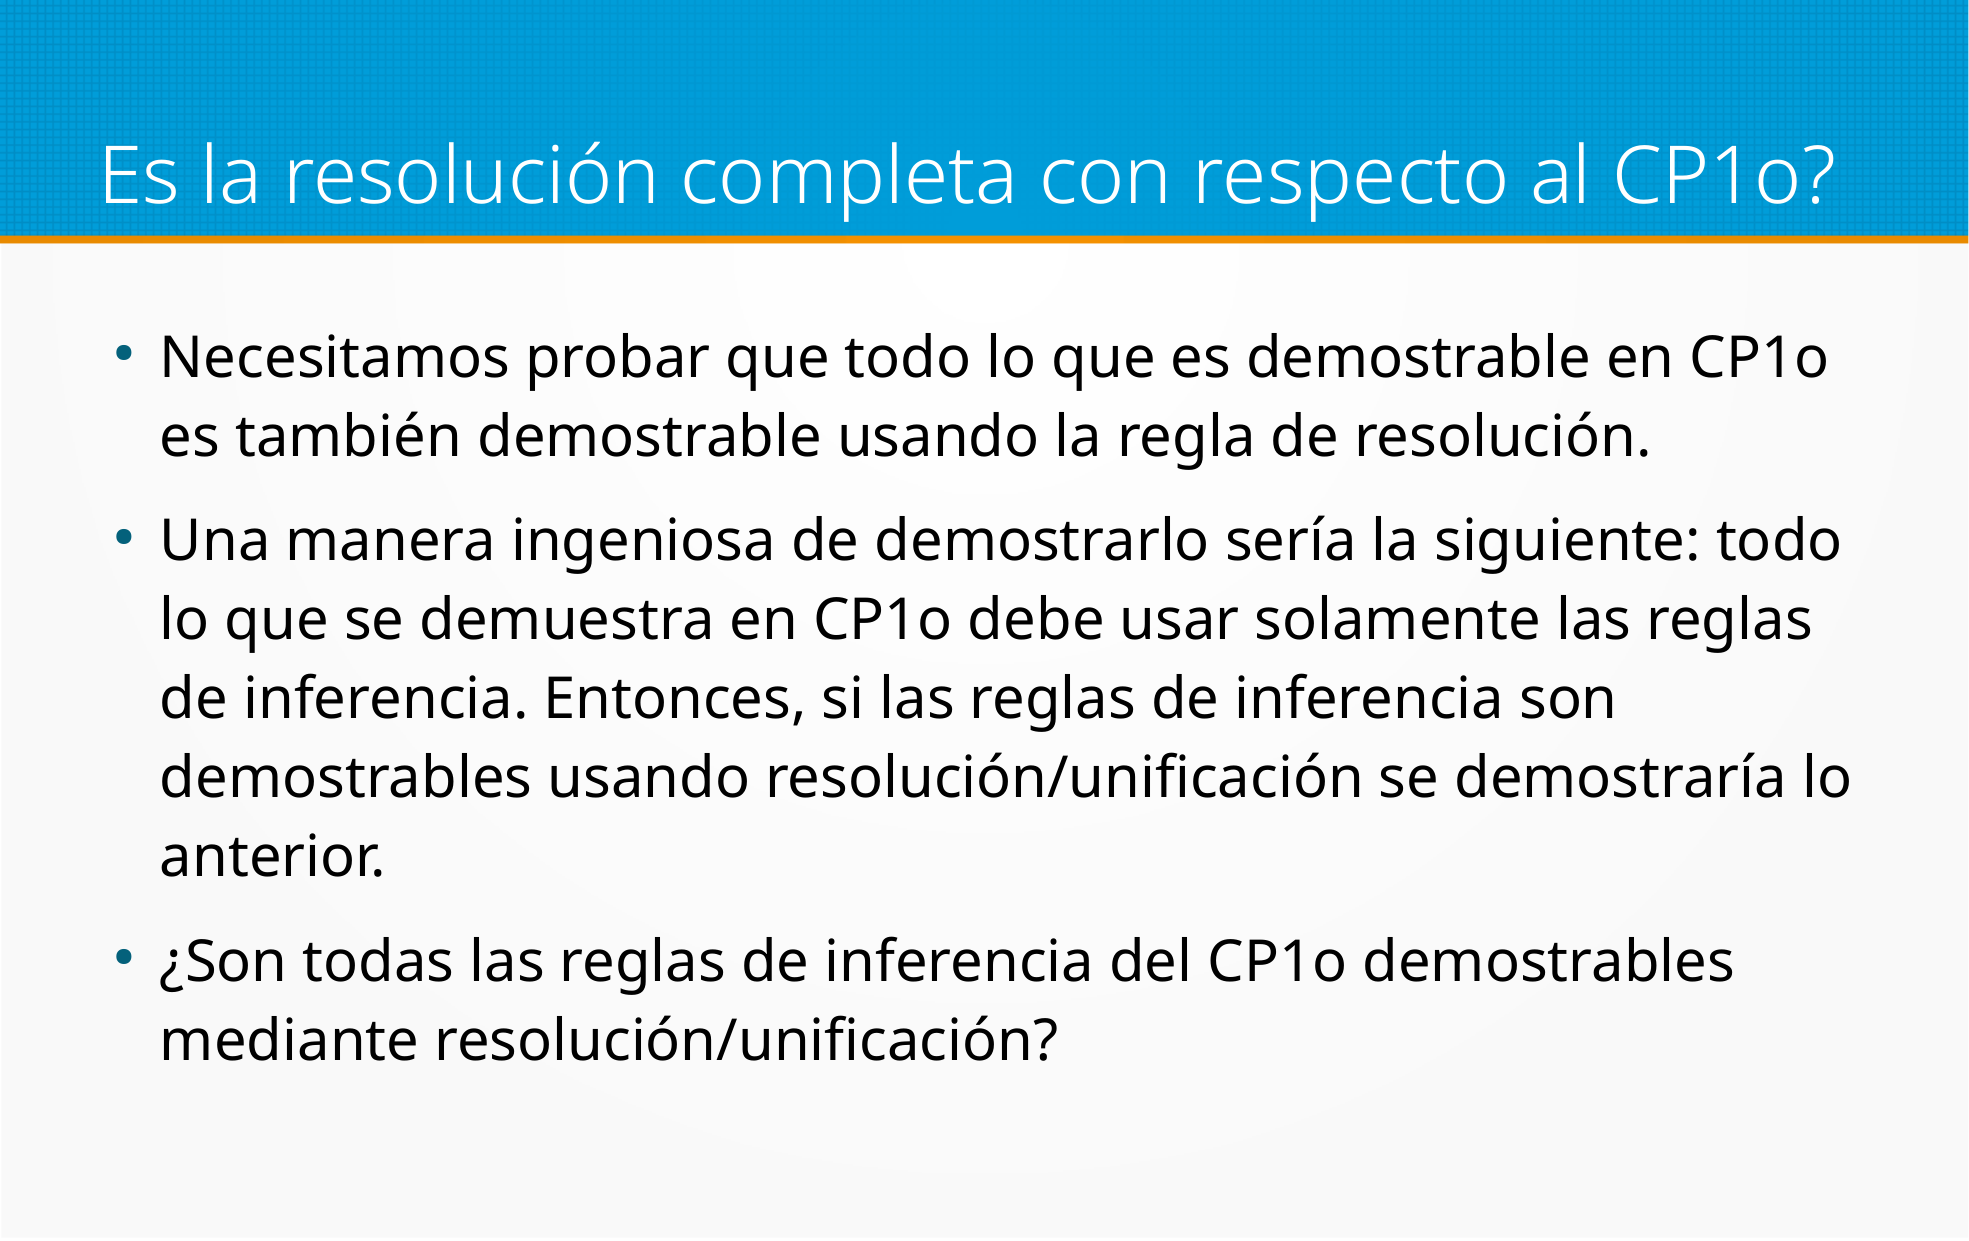

# Es la resolución completa con respecto al CP1o?
Necesitamos probar que todo lo que es demostrable en CP1o es también demostrable usando la regla de resolución.
Una manera ingeniosa de demostrarlo sería la siguiente: todo lo que se demuestra en CP1o debe usar solamente las reglas de inferencia. Entonces, si las reglas de inferencia son demostrables usando resolución/unificación se demostraría lo anterior.
¿Son todas las reglas de inferencia del CP1o demostrables mediante resolución/unificación?